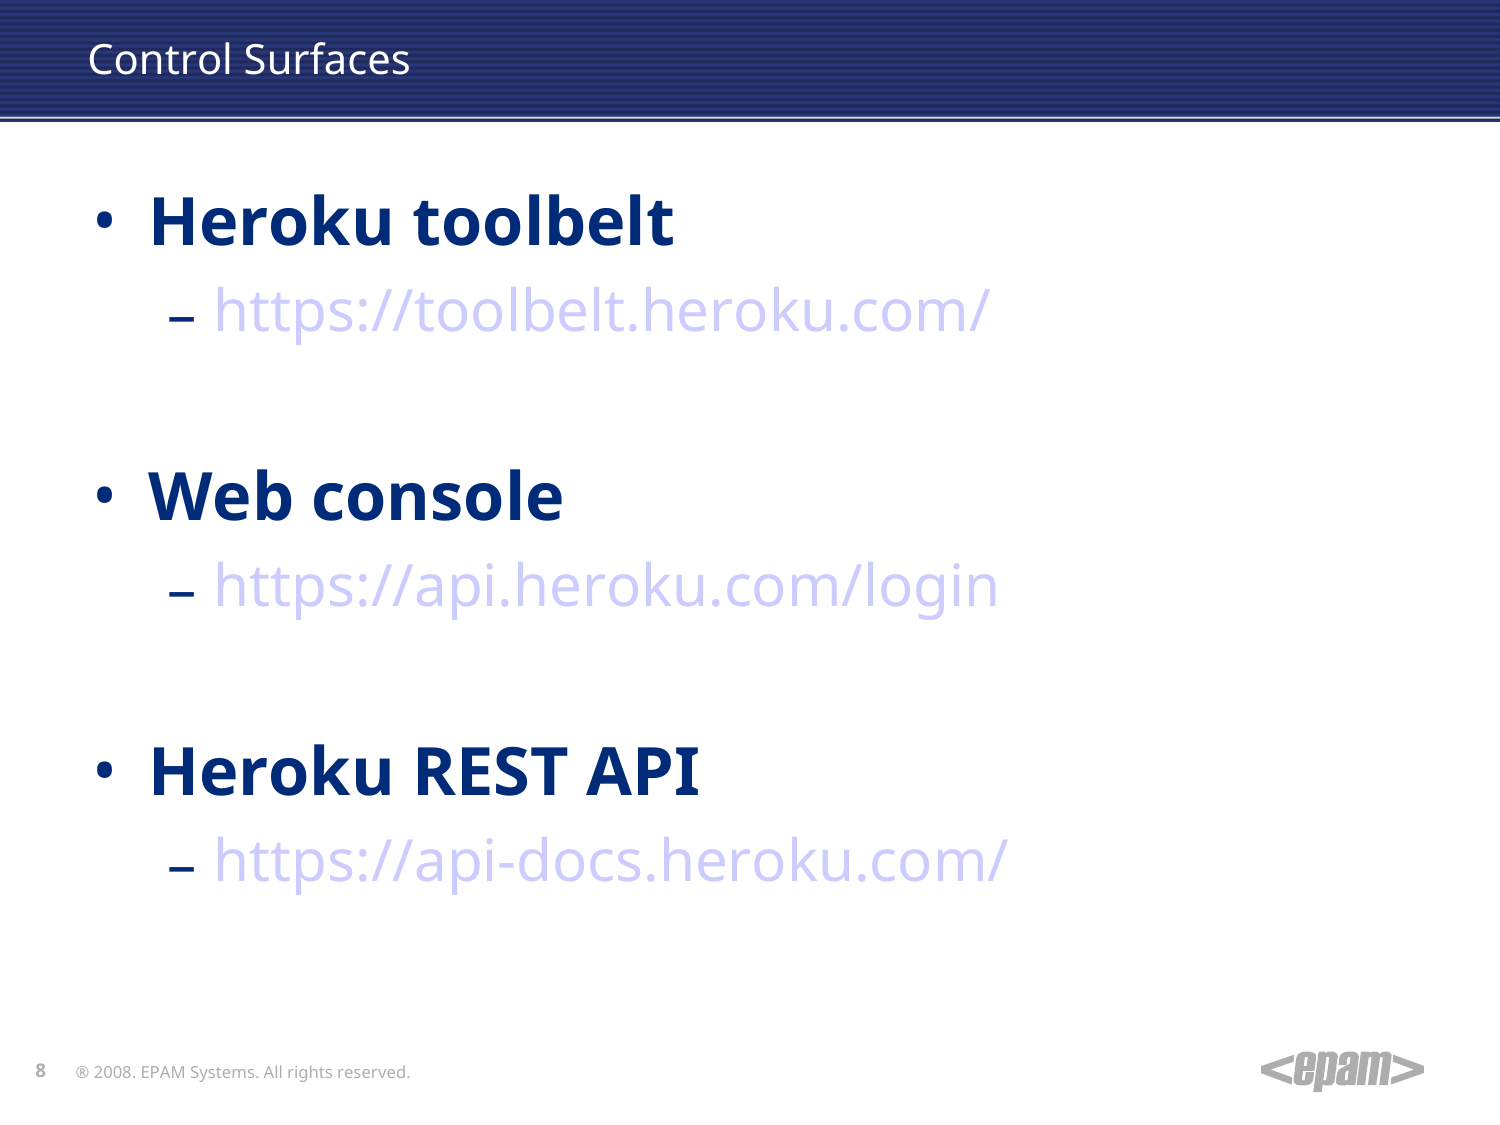

Control Surfaces
Heroku toolbelt
https://toolbelt.heroku.com/
Web console
https://api.heroku.com/login
Heroku REST API
https://api-docs.heroku.com/